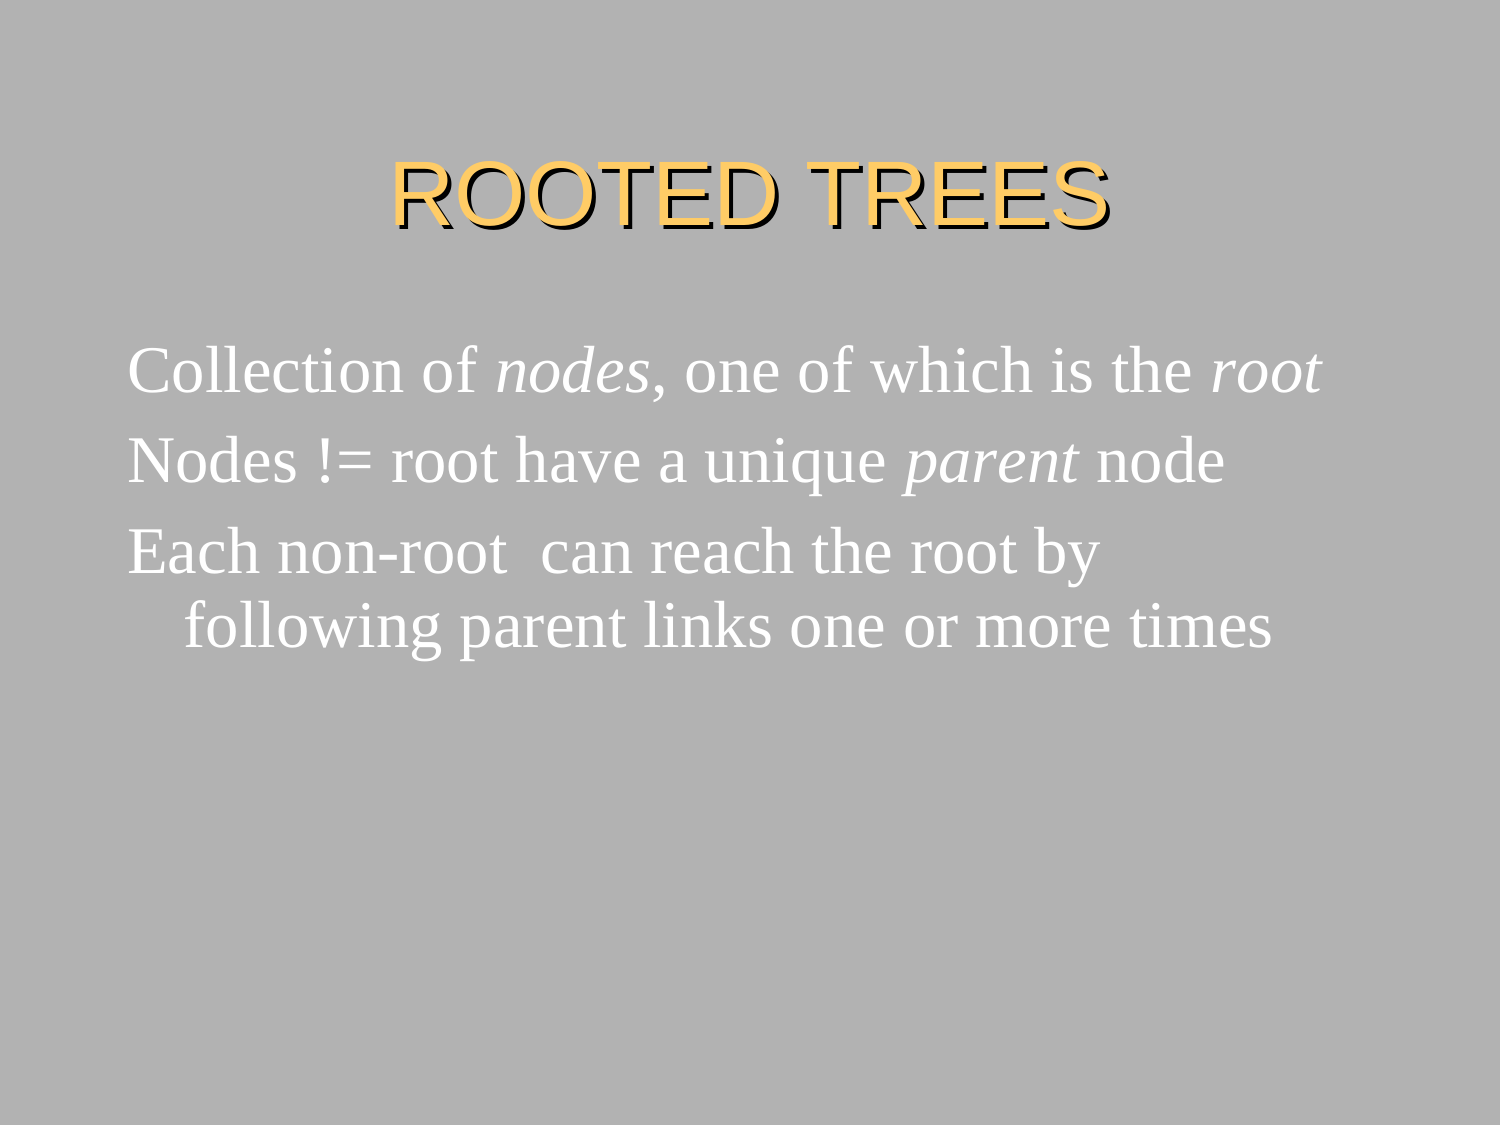

# ROOTED TREES
Collection of nodes, one of which is the root
Nodes != root have a unique parent node
Each non-root can reach the root by following parent links one or more times